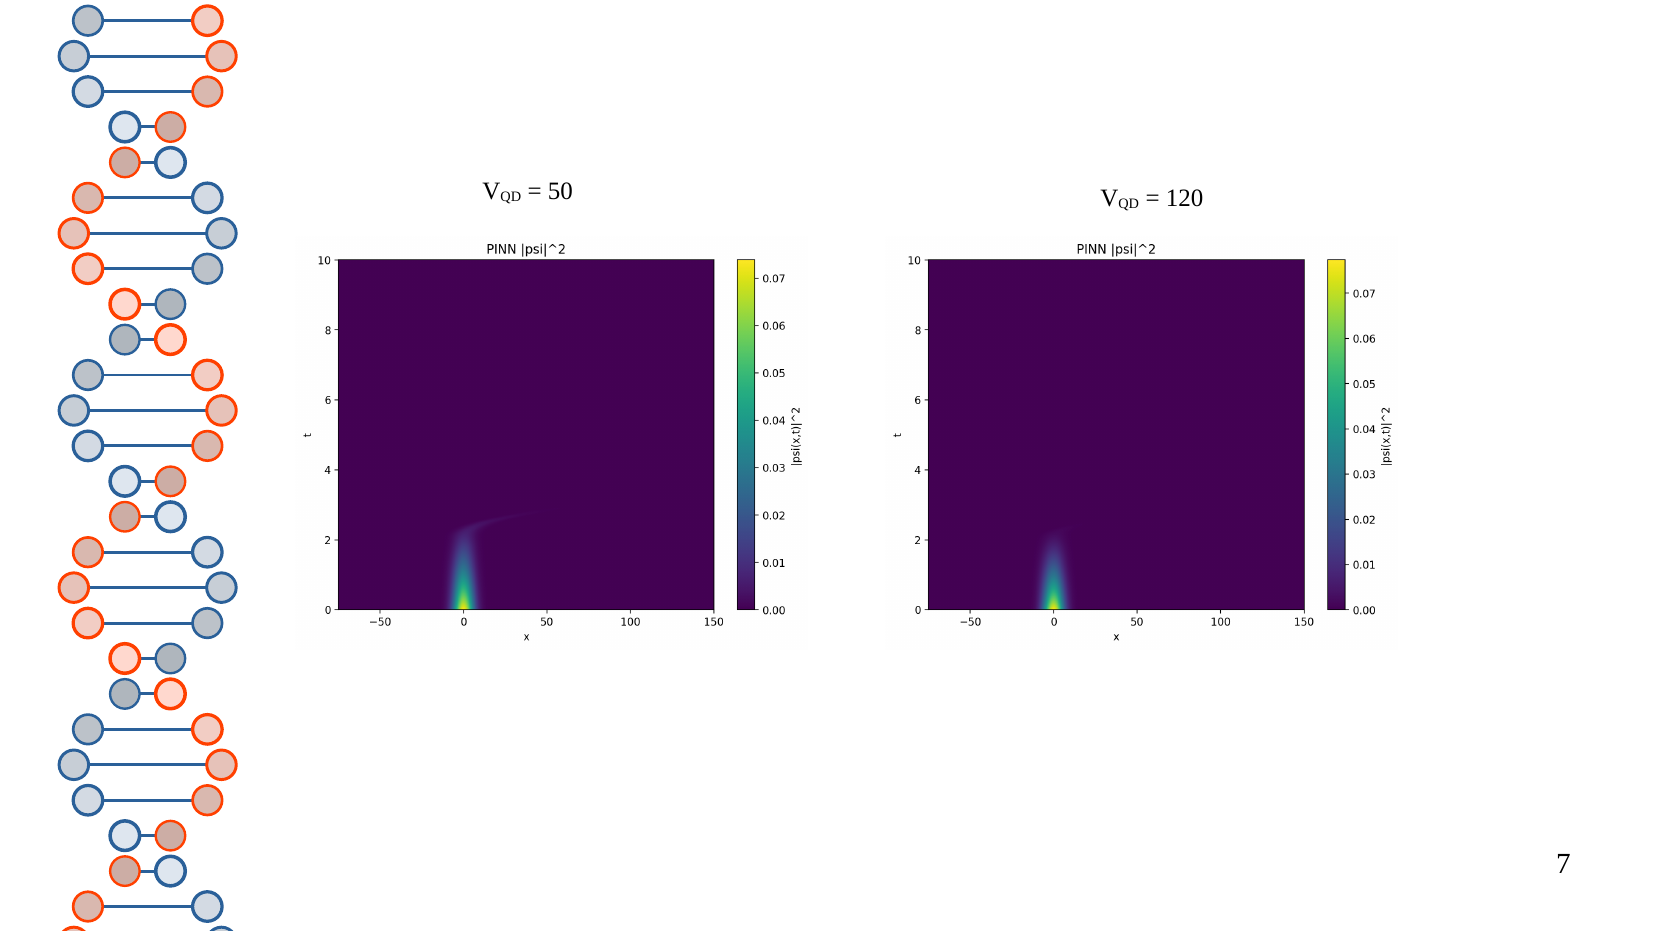

VQD = 50
VQD = 120
7